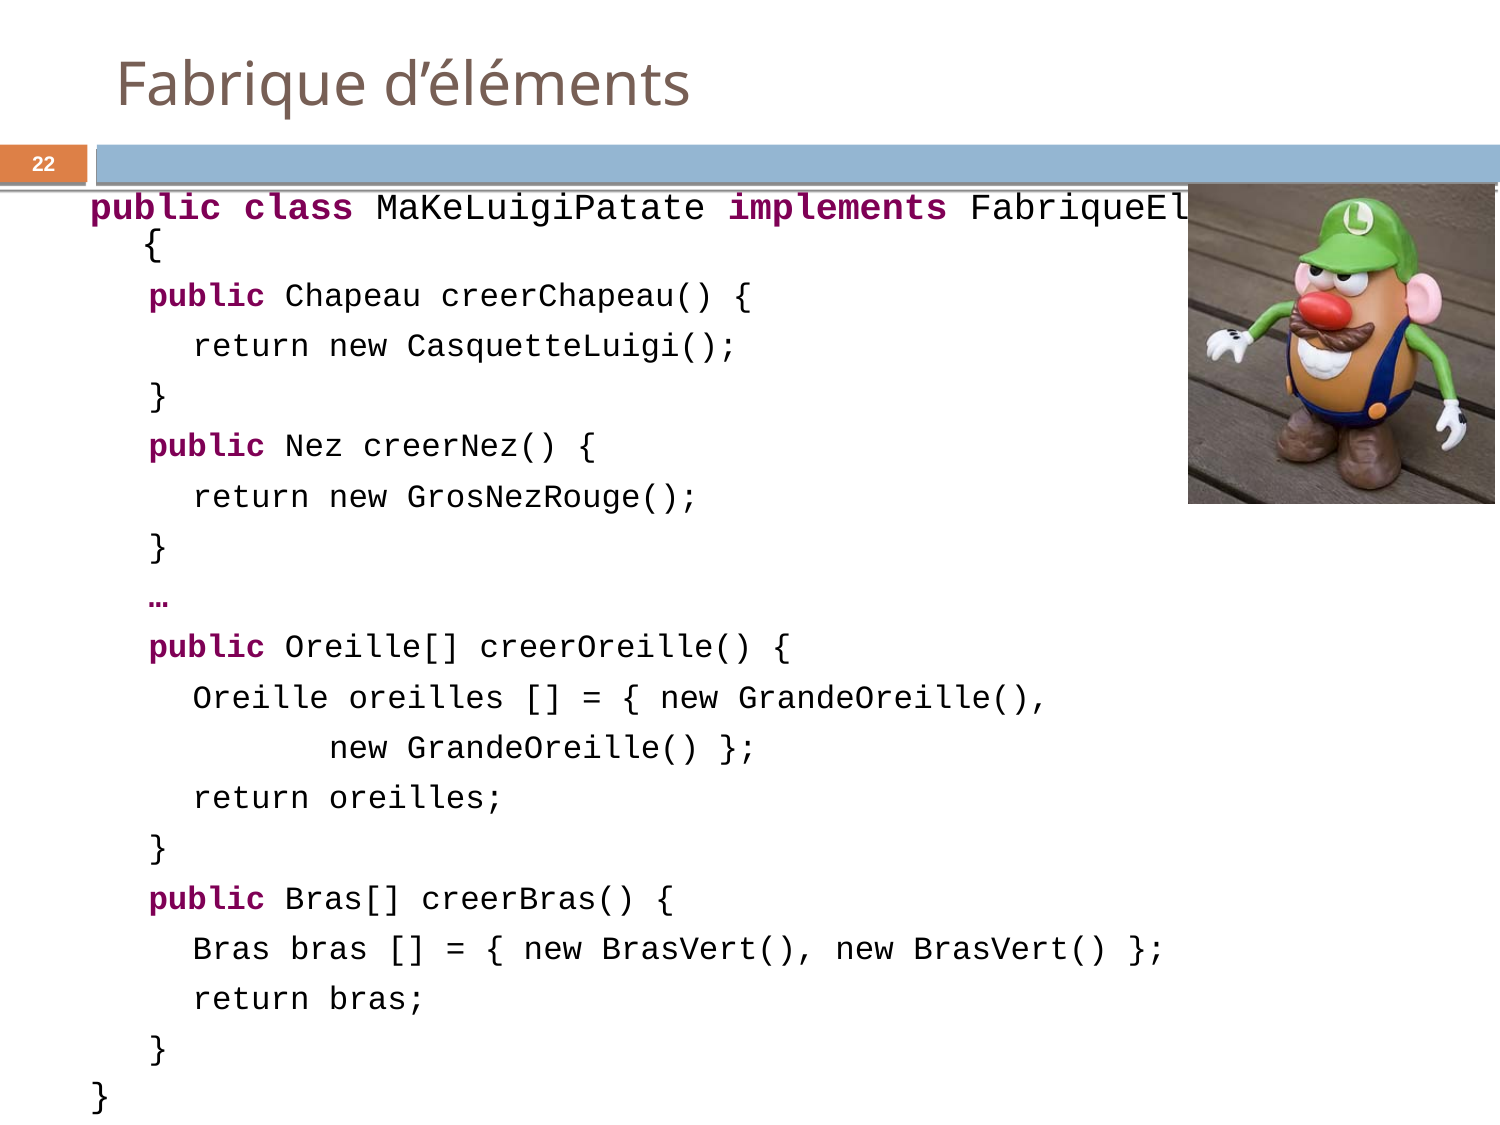

# Fabrique d’éléments
public class MaKeLuigiPatate implements FabriqueElementPatate {
public Chapeau creerChapeau() {
	return new CasquetteLuigi();
}
public Nez creerNez() {
	return new GrosNezRouge();
}
…
public Oreille[] creerOreille() {
	Oreille oreilles [] = { new GrandeOreille(),
				 new GrandeOreille() };
	return oreilles;
}
public Bras[] creerBras() {
	Bras bras [] = { new BrasVert(), new BrasVert() };
	return bras;
}
}